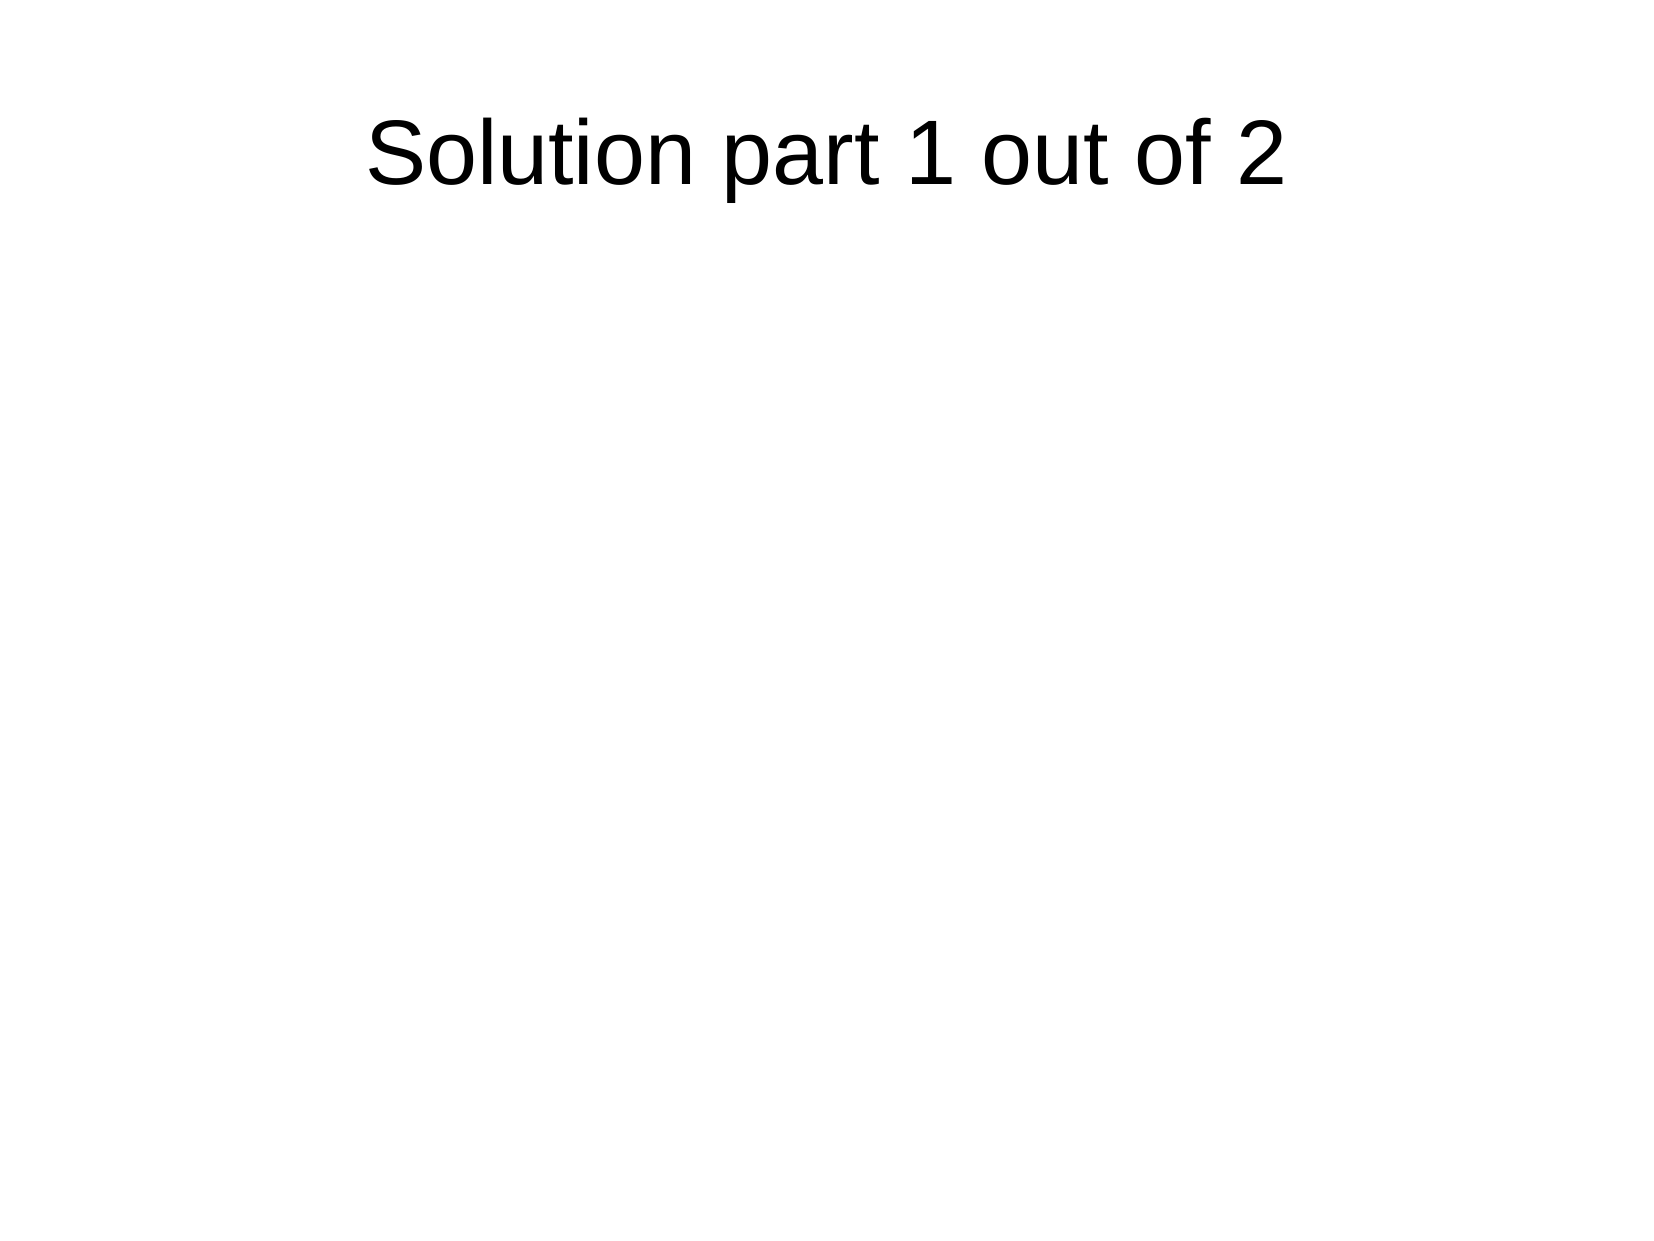

# Solution part 1 out of 2